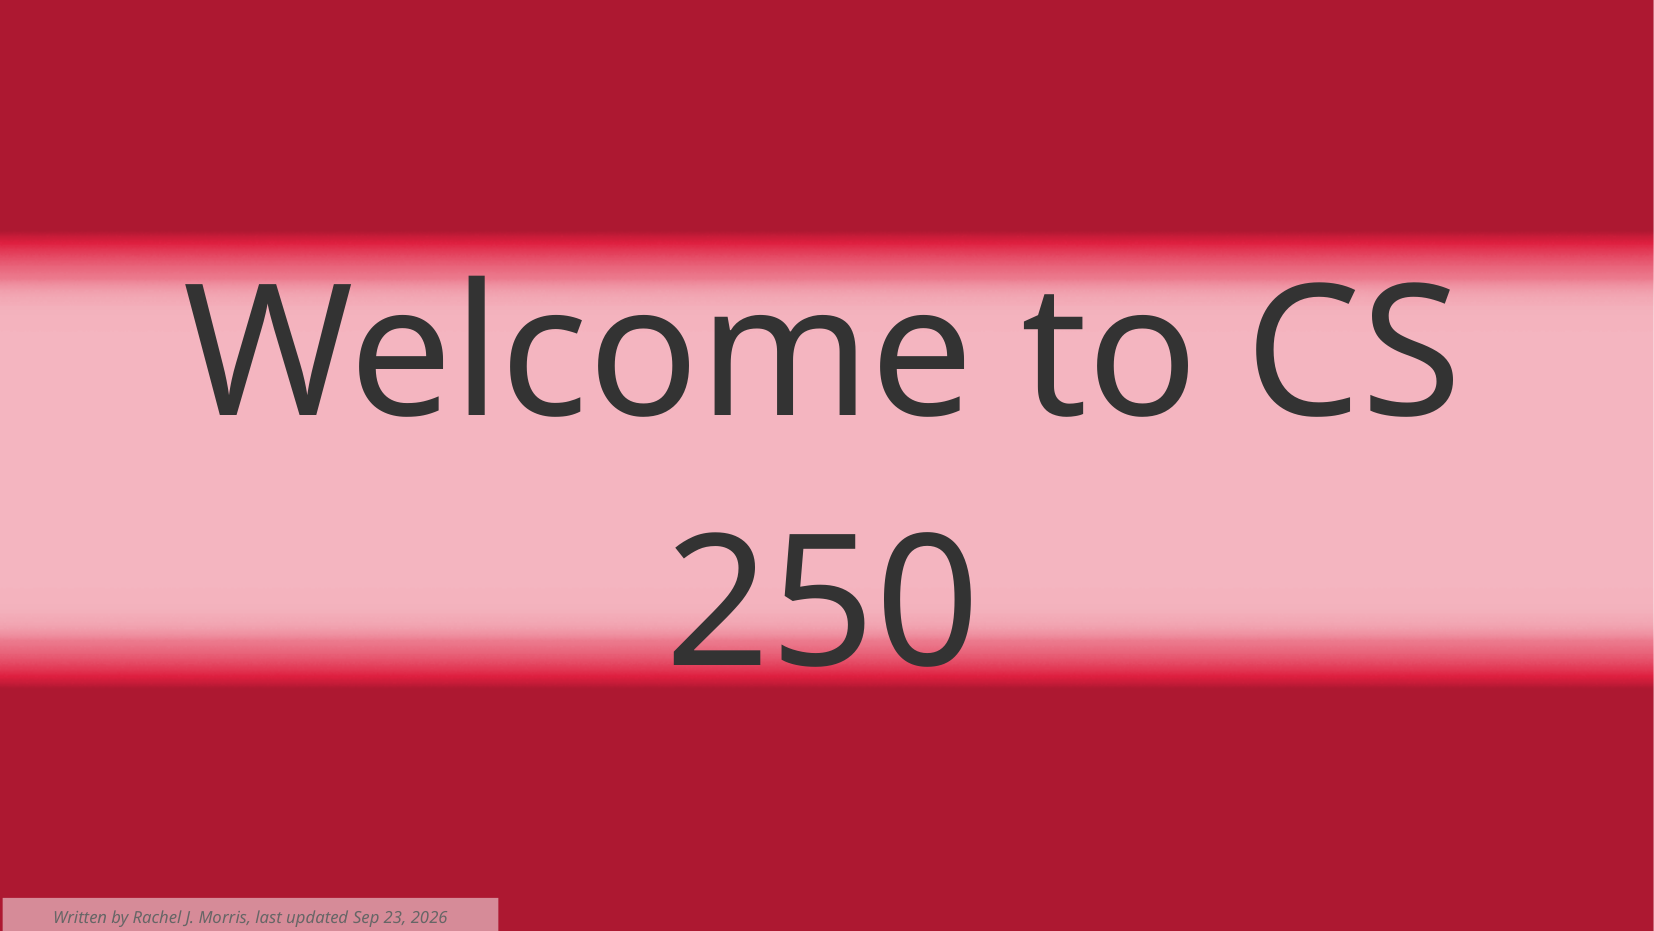

# Welcome to CS 250
Written by Rachel J. Morris, last updated